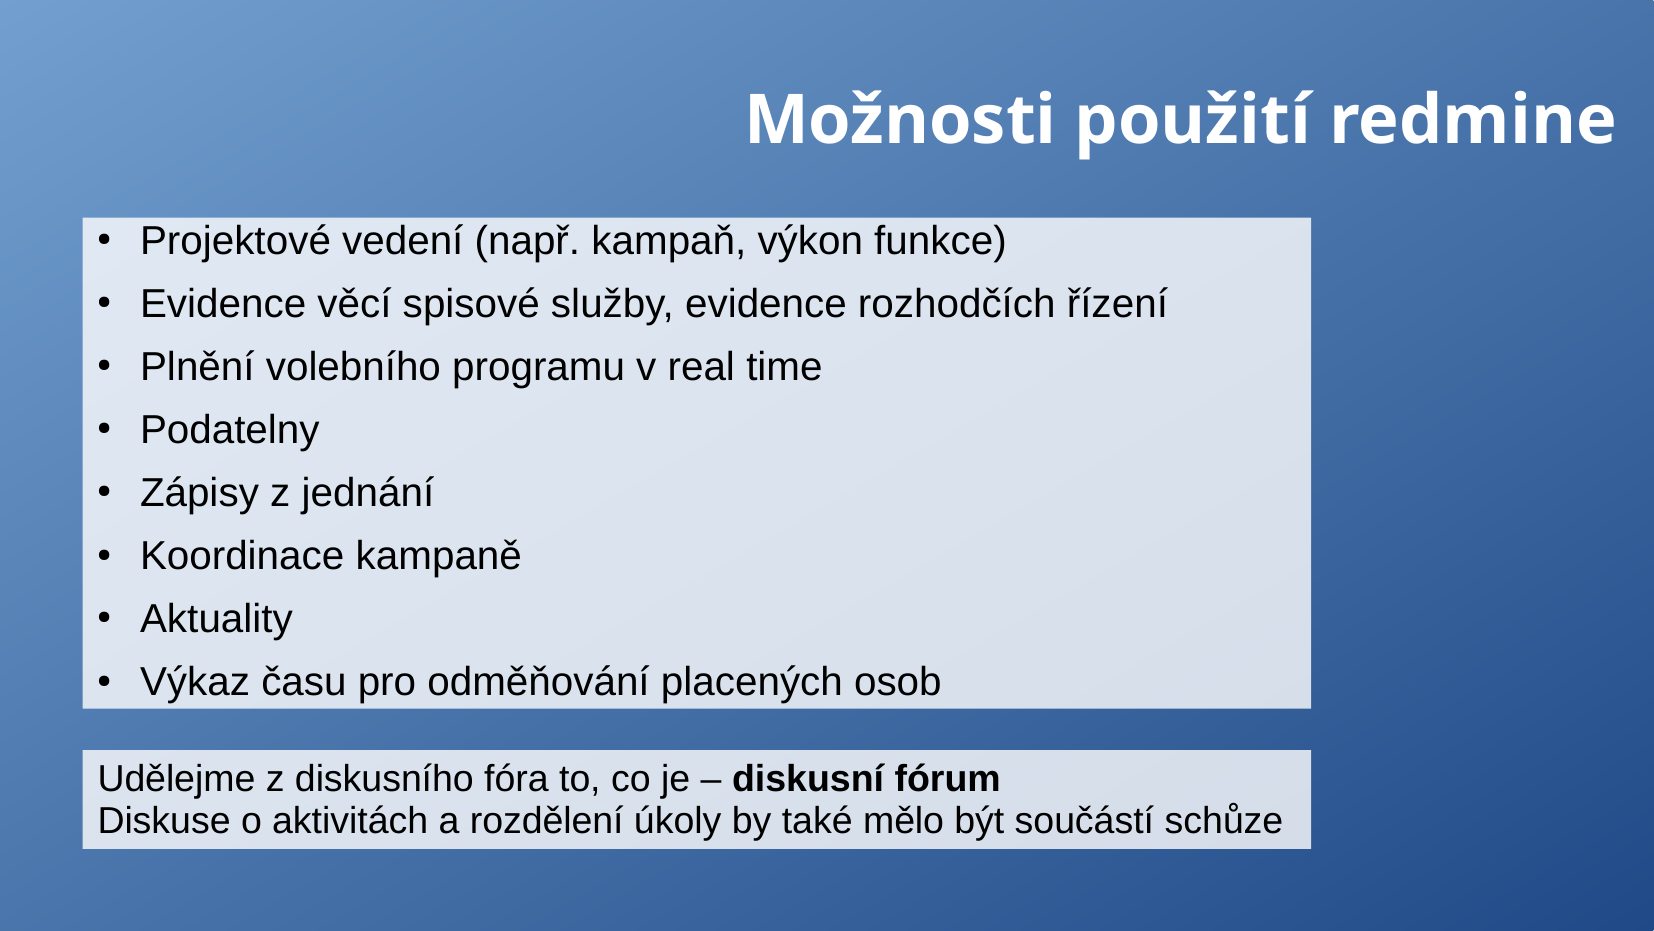

# Možnosti použití redmine
Projektové vedení (např. kampaň, výkon funkce)
Evidence věcí spisové služby, evidence rozhodčích řízení
Plnění volebního programu v real time
Podatelny
Zápisy z jednání
Koordinace kampaně
Aktuality
Výkaz času pro odměňování placených osob
Udělejme z diskusního fóra to, co je – diskusní fórum
Diskuse o aktivitách a rozdělení úkoly by také mělo být součástí schůze